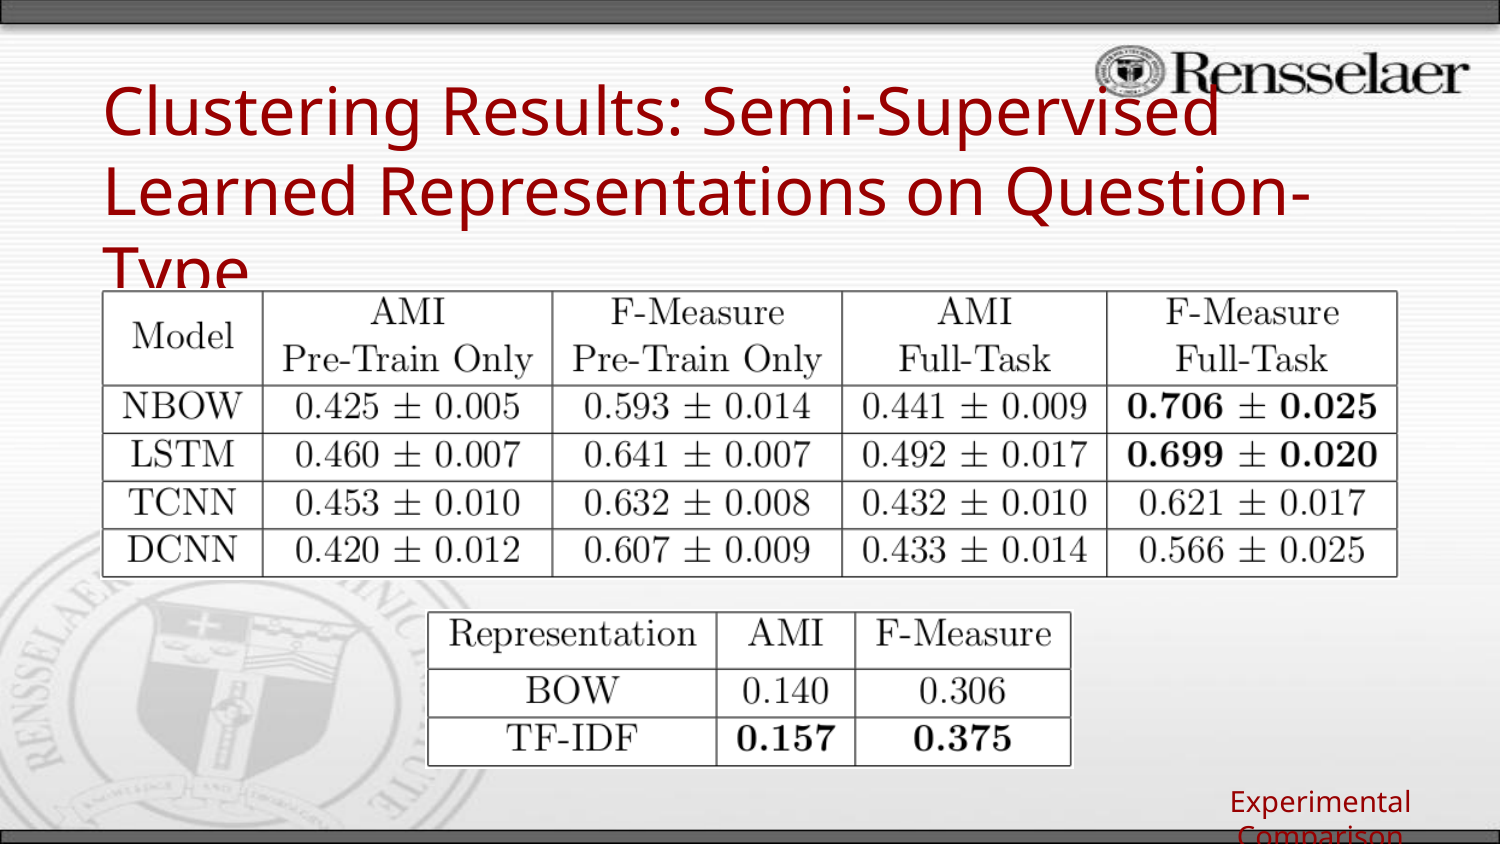

# Clustering Results: Semi-Supervised Learned Representations on Question-Type
Experimental Comparison